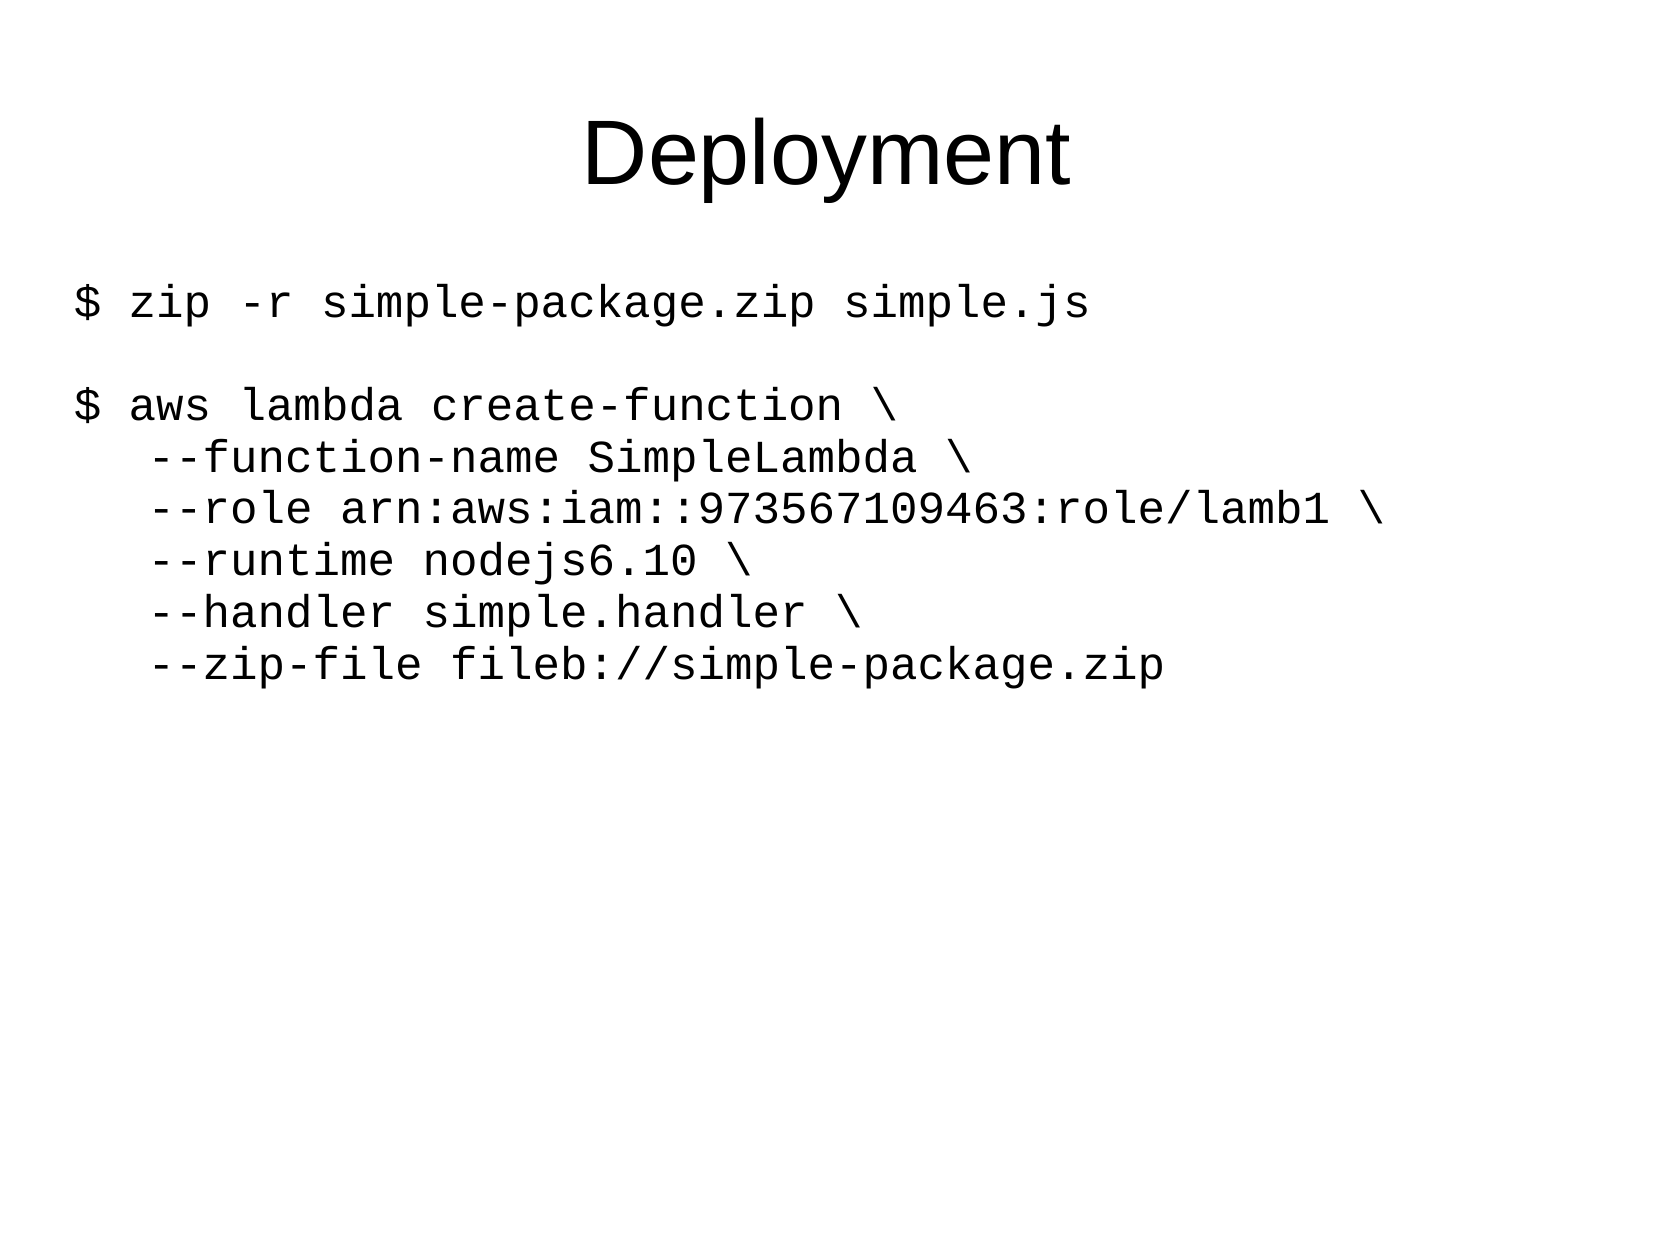

# Deployment
$ zip -r simple-package.zip simple.js
$ aws lambda create-function \
	--function-name SimpleLambda \
	--role arn:aws:iam::973567109463:role/lamb1 \
	--runtime nodejs6.10 \
	--handler simple.handler \
	--zip-file fileb://simple-package.zip